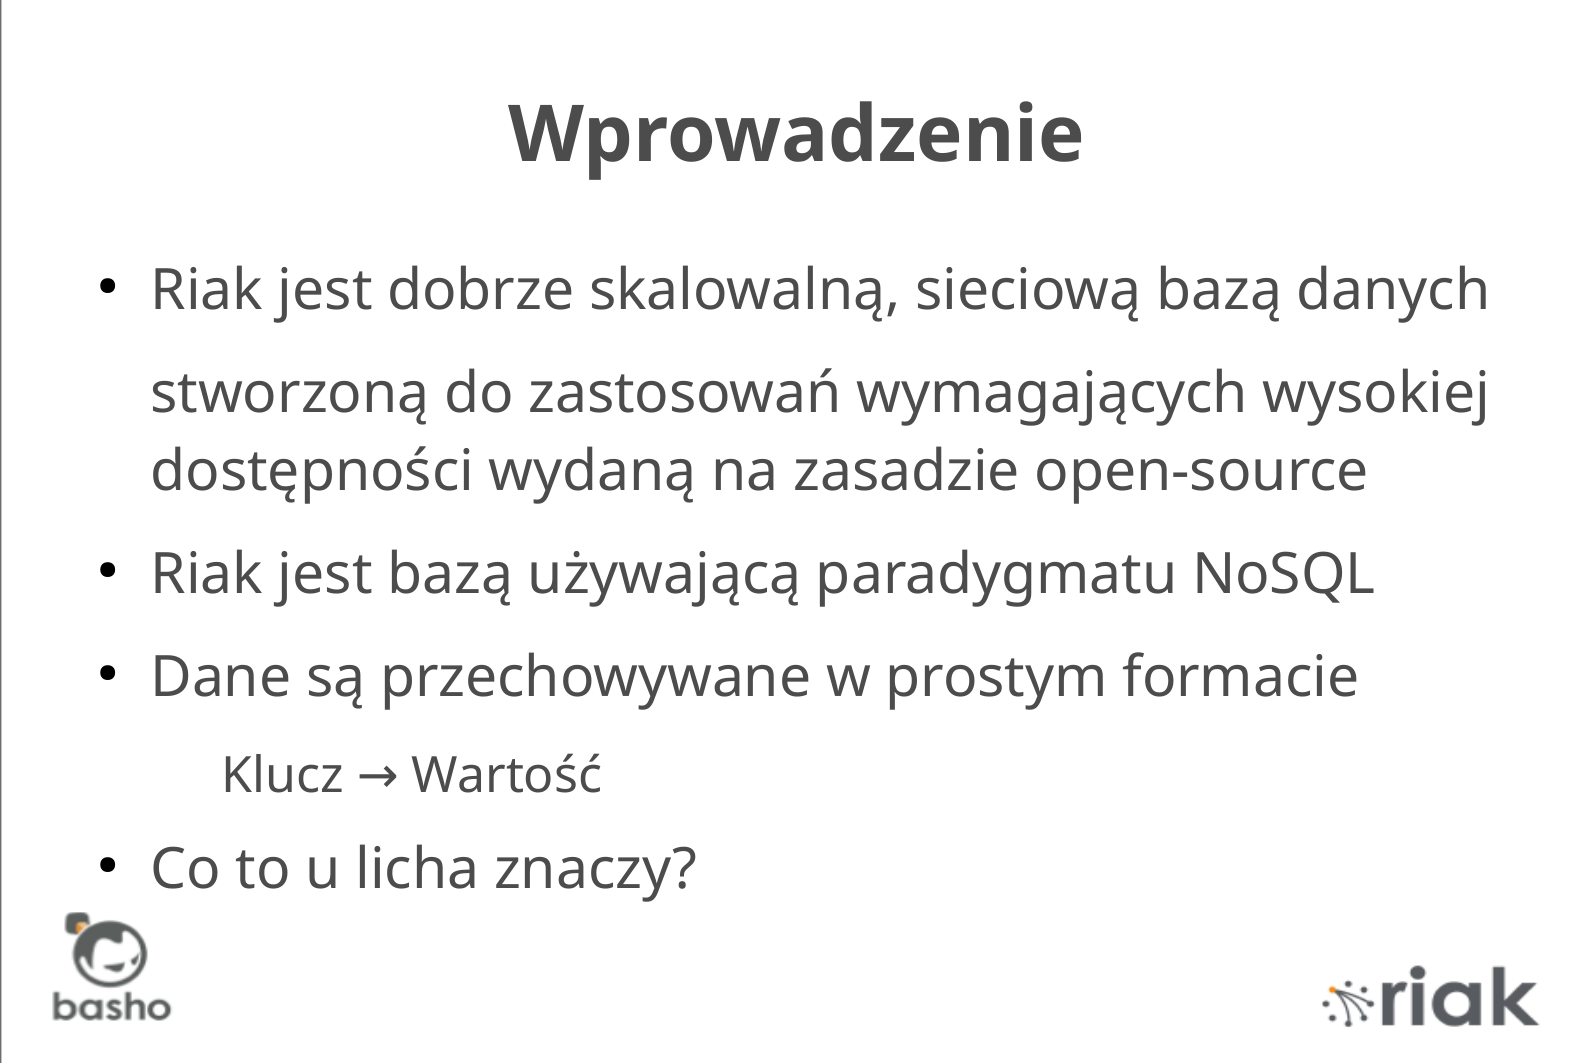

# Wprowadzenie
Riak jest dobrze skalowalną, sieciową bazą danych
stworzoną do zastosowań wymagających wysokiej dostępności wydaną na zasadzie open-source
Riak jest bazą używającą paradygmatu NoSQL
Dane są przechowywane w prostym formacie
Klucz → Wartość
Co to u licha znaczy?
2